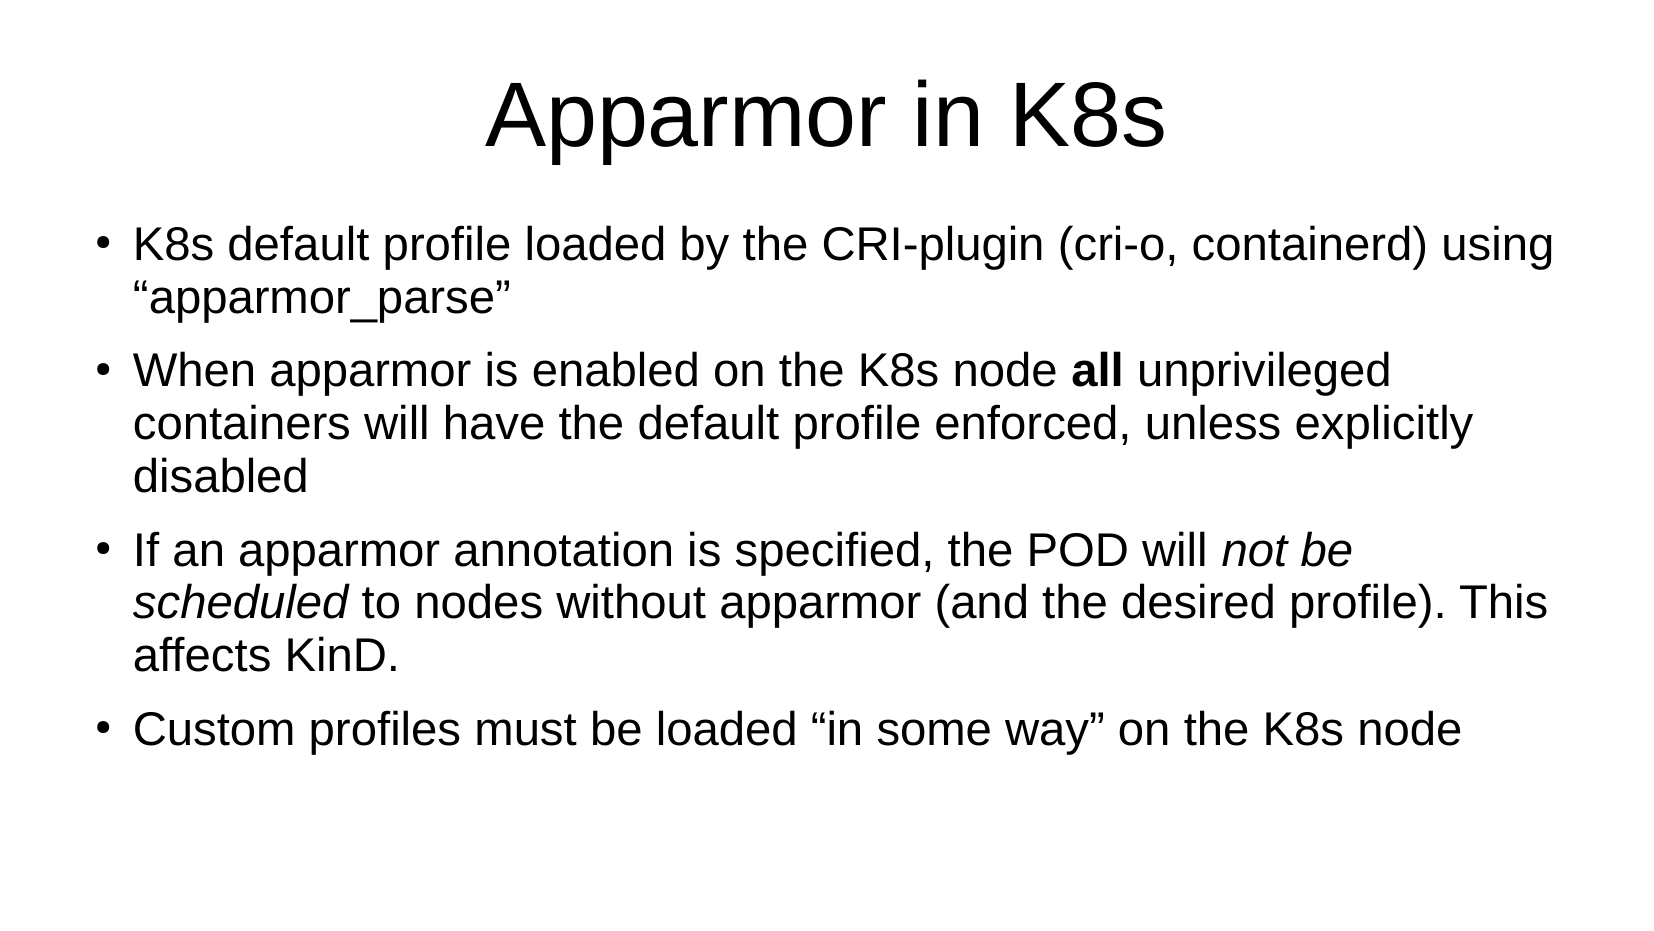

# Apparmor in K8s
K8s default profile loaded by the CRI-plugin (cri-o, containerd) using “apparmor_parse”
When apparmor is enabled on the K8s node all unprivileged containers will have the default profile enforced, unless explicitly disabled
If an apparmor annotation is specified, the POD will not be scheduled to nodes without apparmor (and the desired profile). This affects KinD.
Custom profiles must be loaded “in some way” on the K8s node